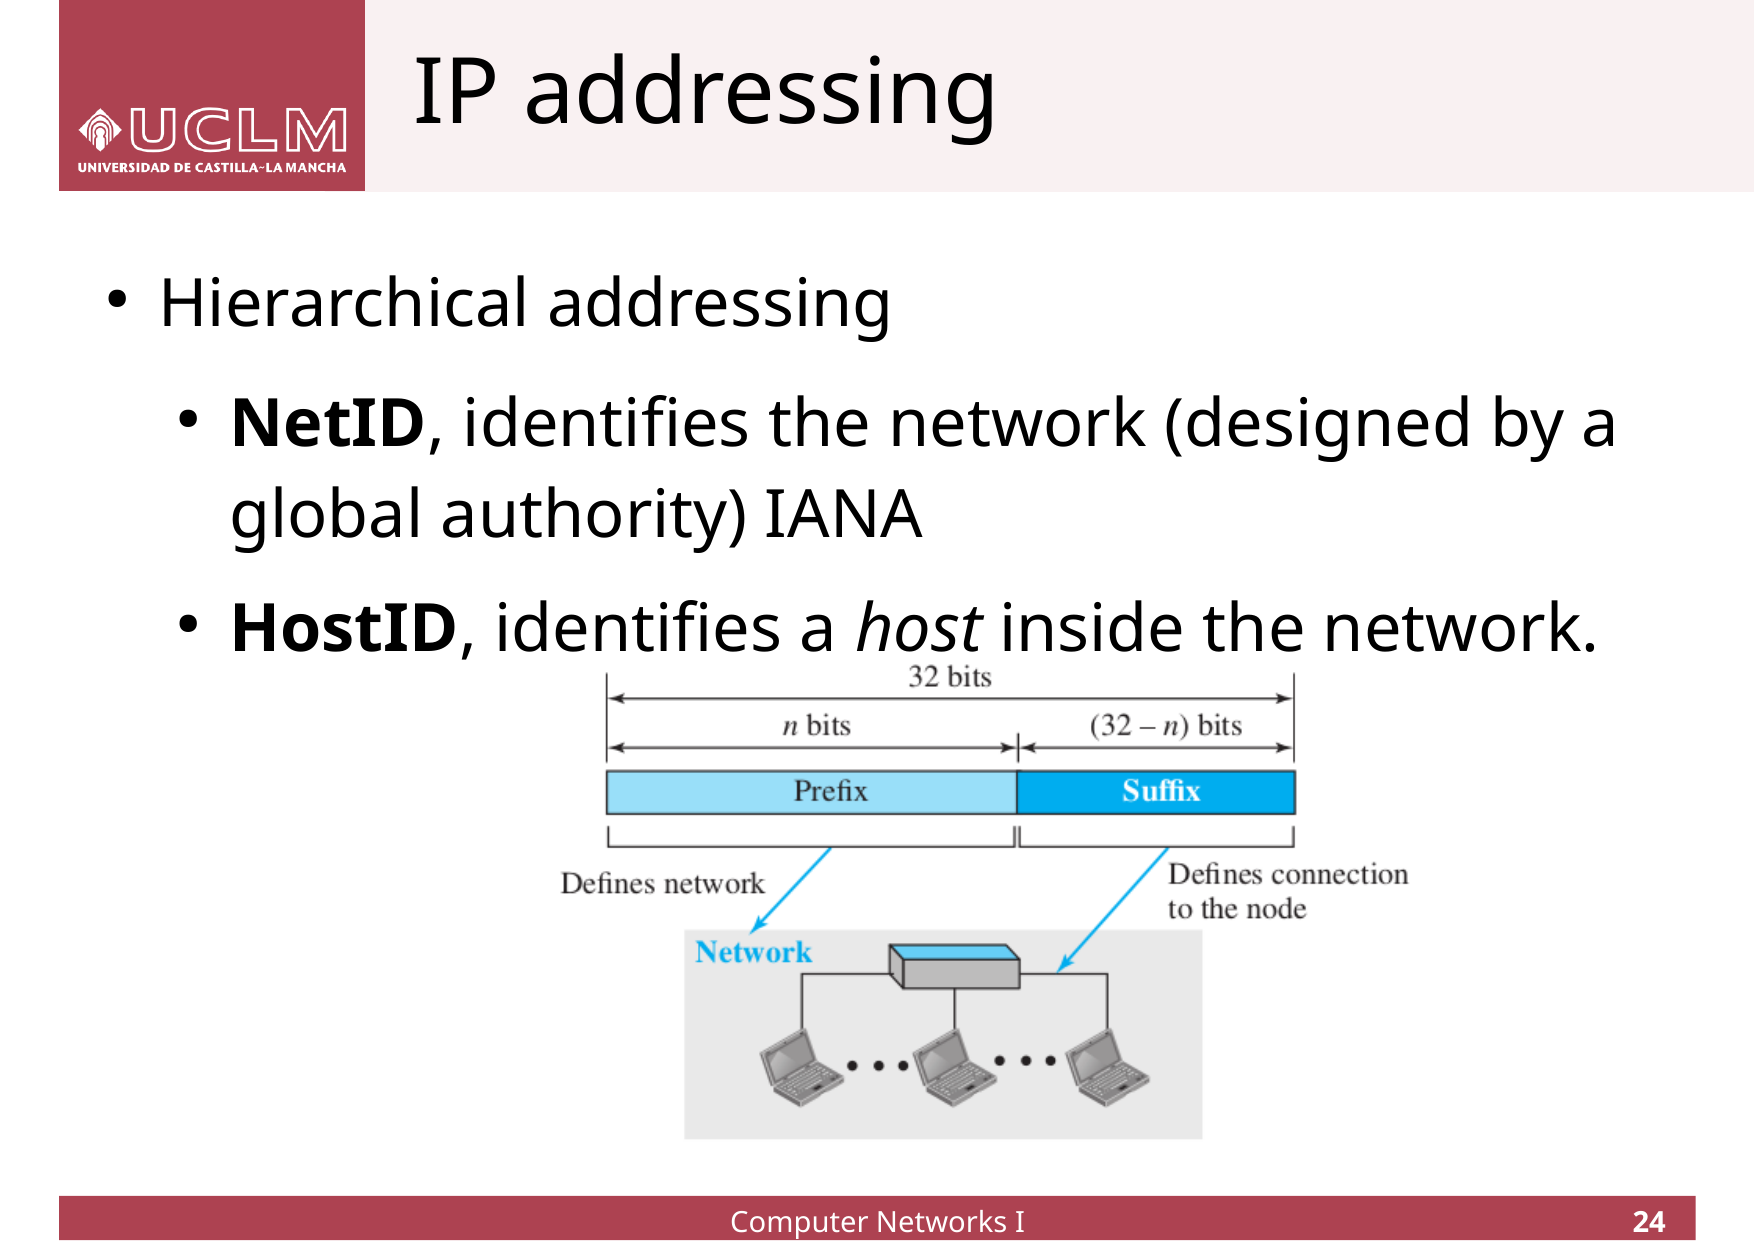

# IP addressing
Hierarchical addressing
NetID, identifies the network (designed by a global authority) IANA
HostID, identifies a host inside the network.
Computer Networks I
24